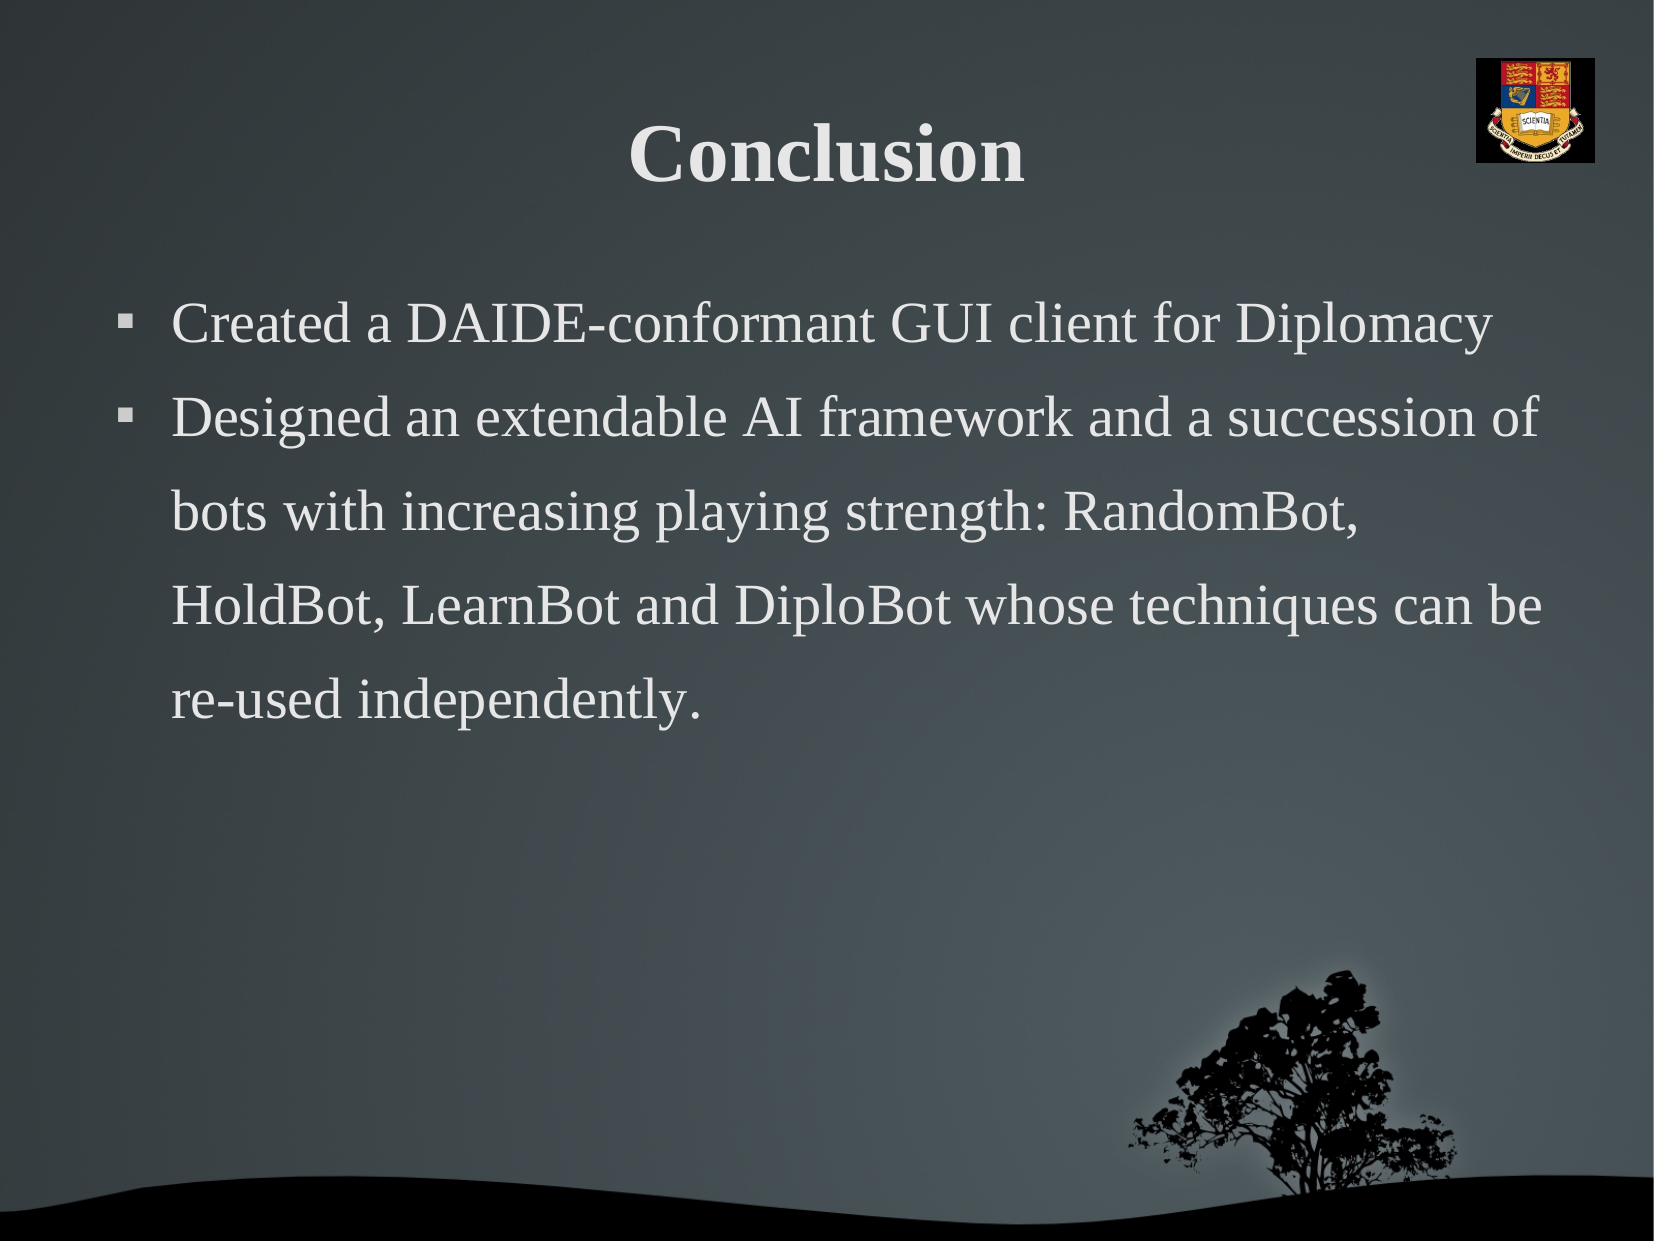

# Conclusion
Created a DAIDE-conformant GUI client for Diplomacy
Designed an extendable AI framework and a succession of
bots with increasing playing strength: RandomBot,
HoldBot, LearnBot and DiploBot whose techniques can be
re-used independently.